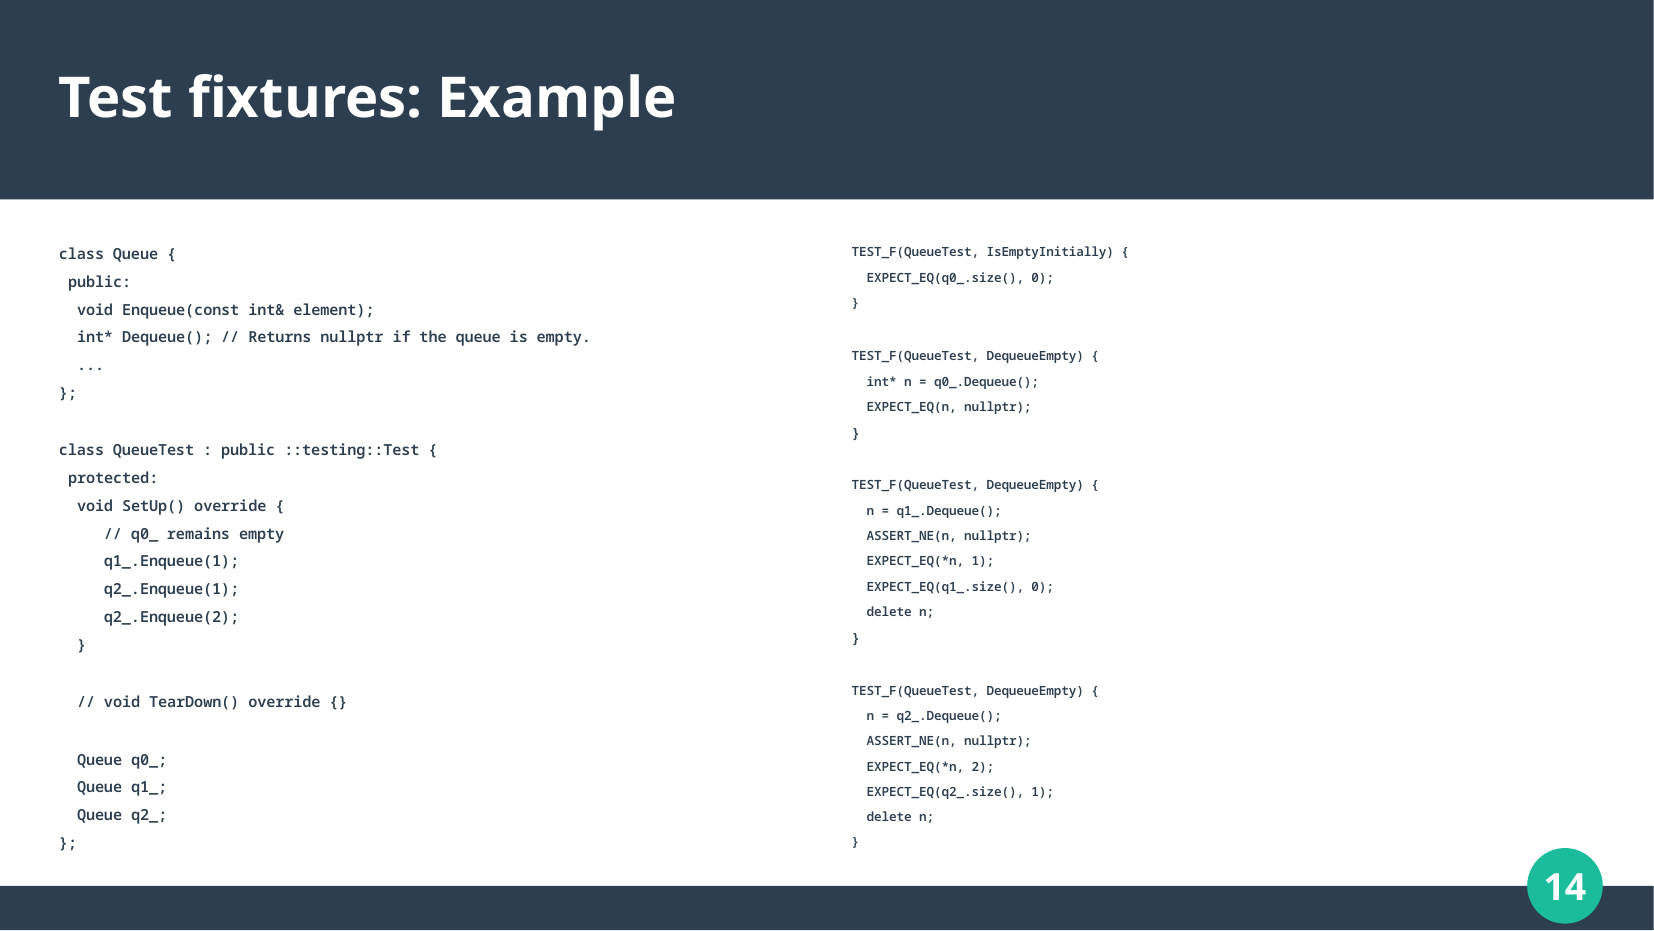

# Test fixtures: Example
class Queue {
 public:
 void Enqueue(const int& element);
 int* Dequeue(); // Returns nullptr if the queue is empty.
 ...
};
class QueueTest : public ::testing::Test {
 protected:
 void SetUp() override {
 // q0_ remains empty
 q1_.Enqueue(1);
 q2_.Enqueue(1);
 q2_.Enqueue(2);
 }
 // void TearDown() override {}
 Queue q0_;
 Queue q1_;
 Queue q2_;
};
TEST_F(QueueTest, IsEmptyInitially) {
 EXPECT_EQ(q0_.size(), 0);
}
TEST_F(QueueTest, DequeueEmpty) {
 int* n = q0_.Dequeue();
 EXPECT_EQ(n, nullptr);
}
TEST_F(QueueTest, DequeueEmpty) {
 n = q1_.Dequeue();
 ASSERT_NE(n, nullptr);
 EXPECT_EQ(*n, 1);
 EXPECT_EQ(q1_.size(), 0);
 delete n;
}
TEST_F(QueueTest, DequeueEmpty) {
 n = q2_.Dequeue();
 ASSERT_NE(n, nullptr);
 EXPECT_EQ(*n, 2);
 EXPECT_EQ(q2_.size(), 1);
 delete n;
}